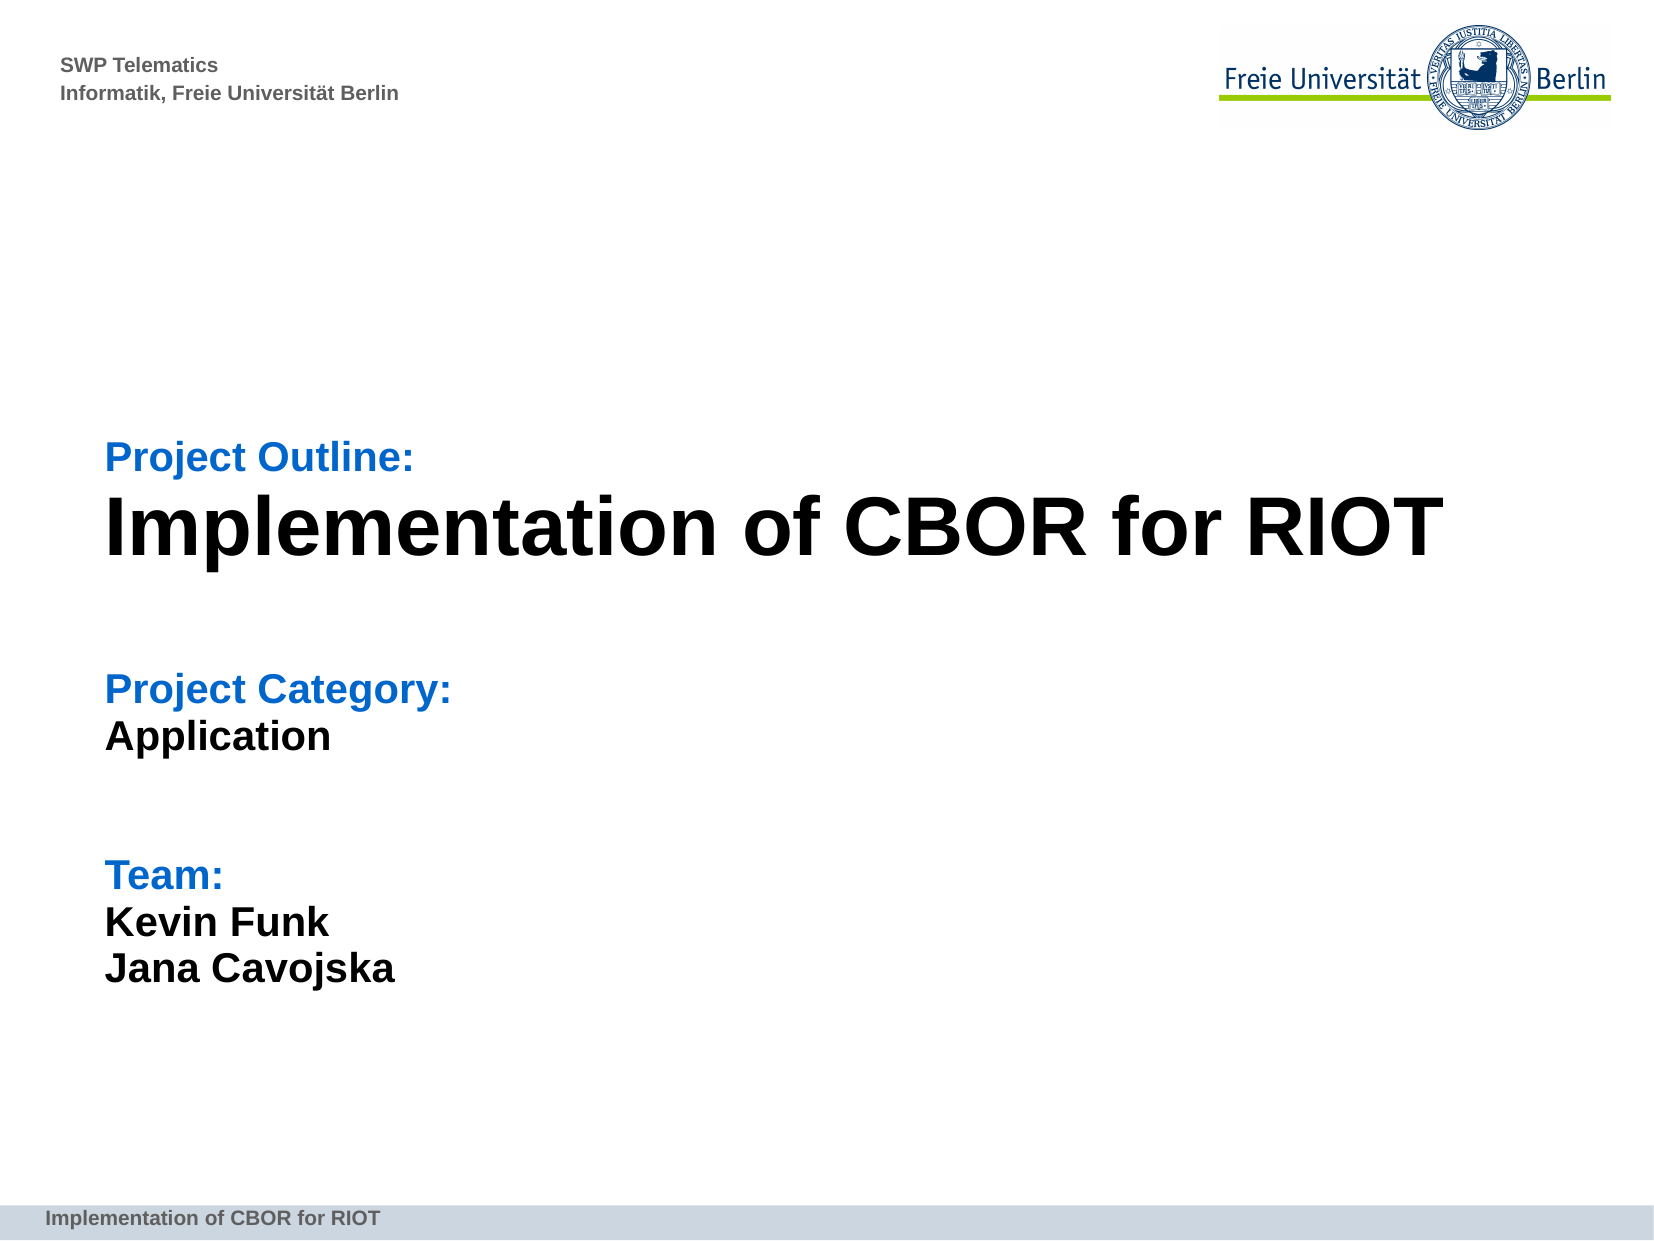

#
Project Outline:
Implementation of CBOR for RIOT
Project Category:
Application
Team:
Kevin Funk
Jana Cavojska